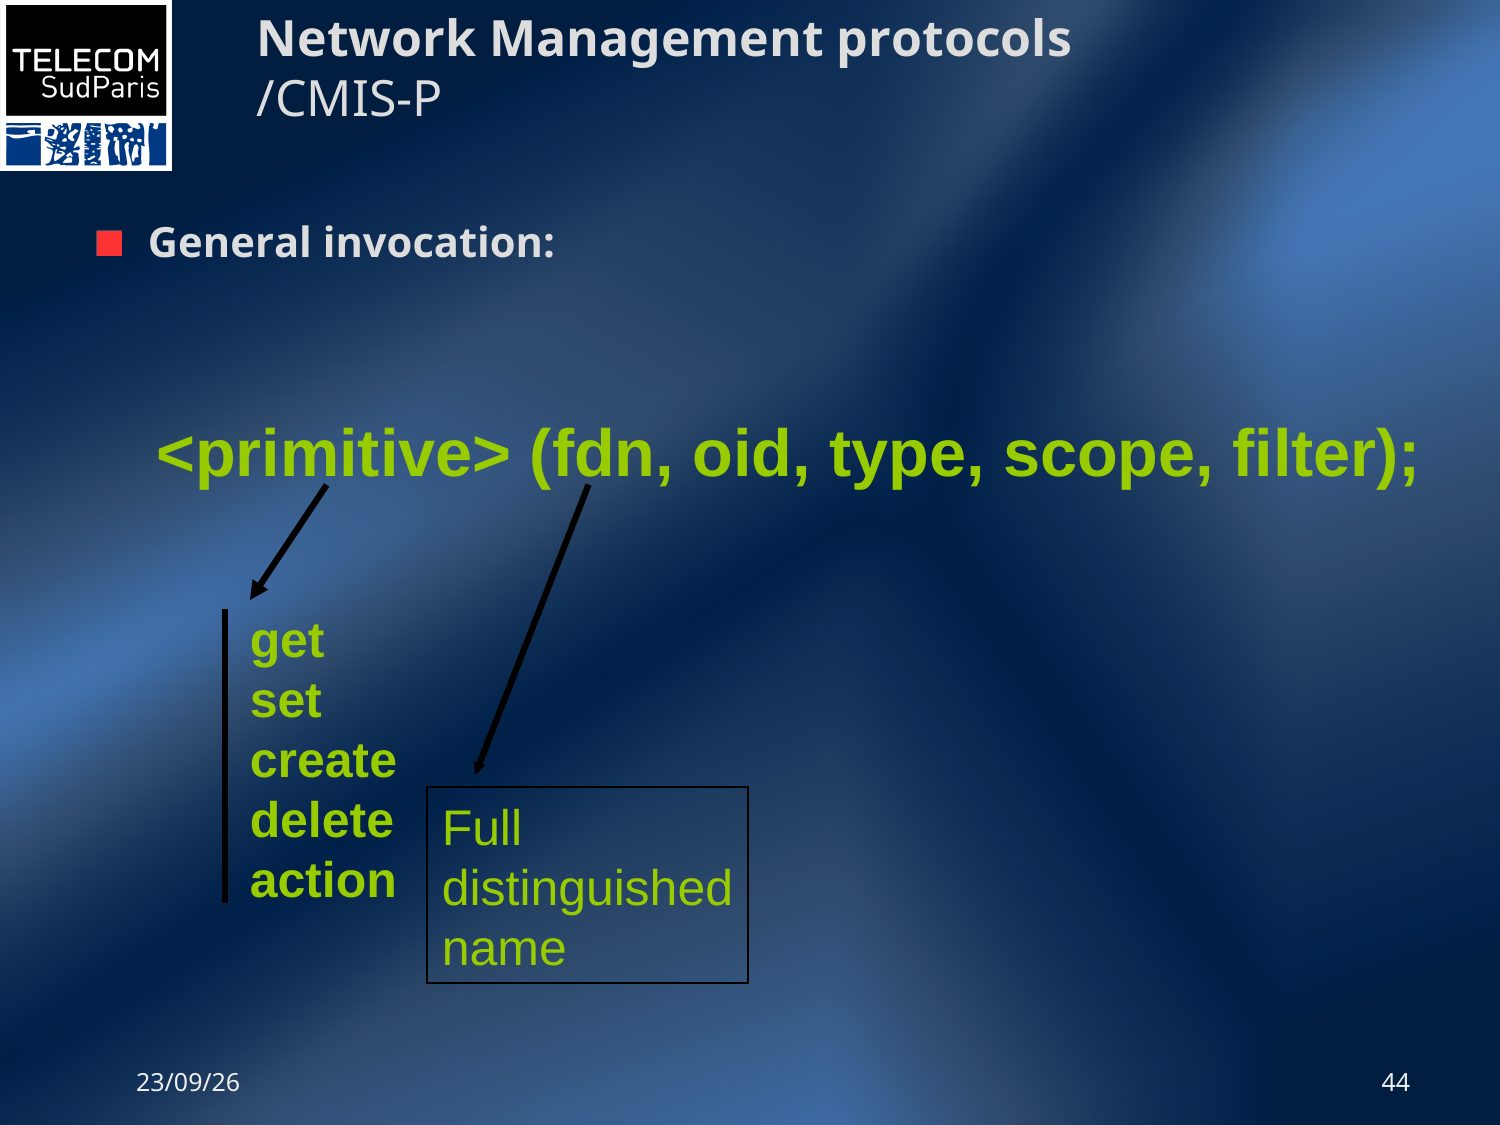

# Network Management protocols /CMIS-P
General invocation:
<primitive> (fdn, oid, type, scope, filter);
get
set
create
delete
action
Full
distinguished
name
44